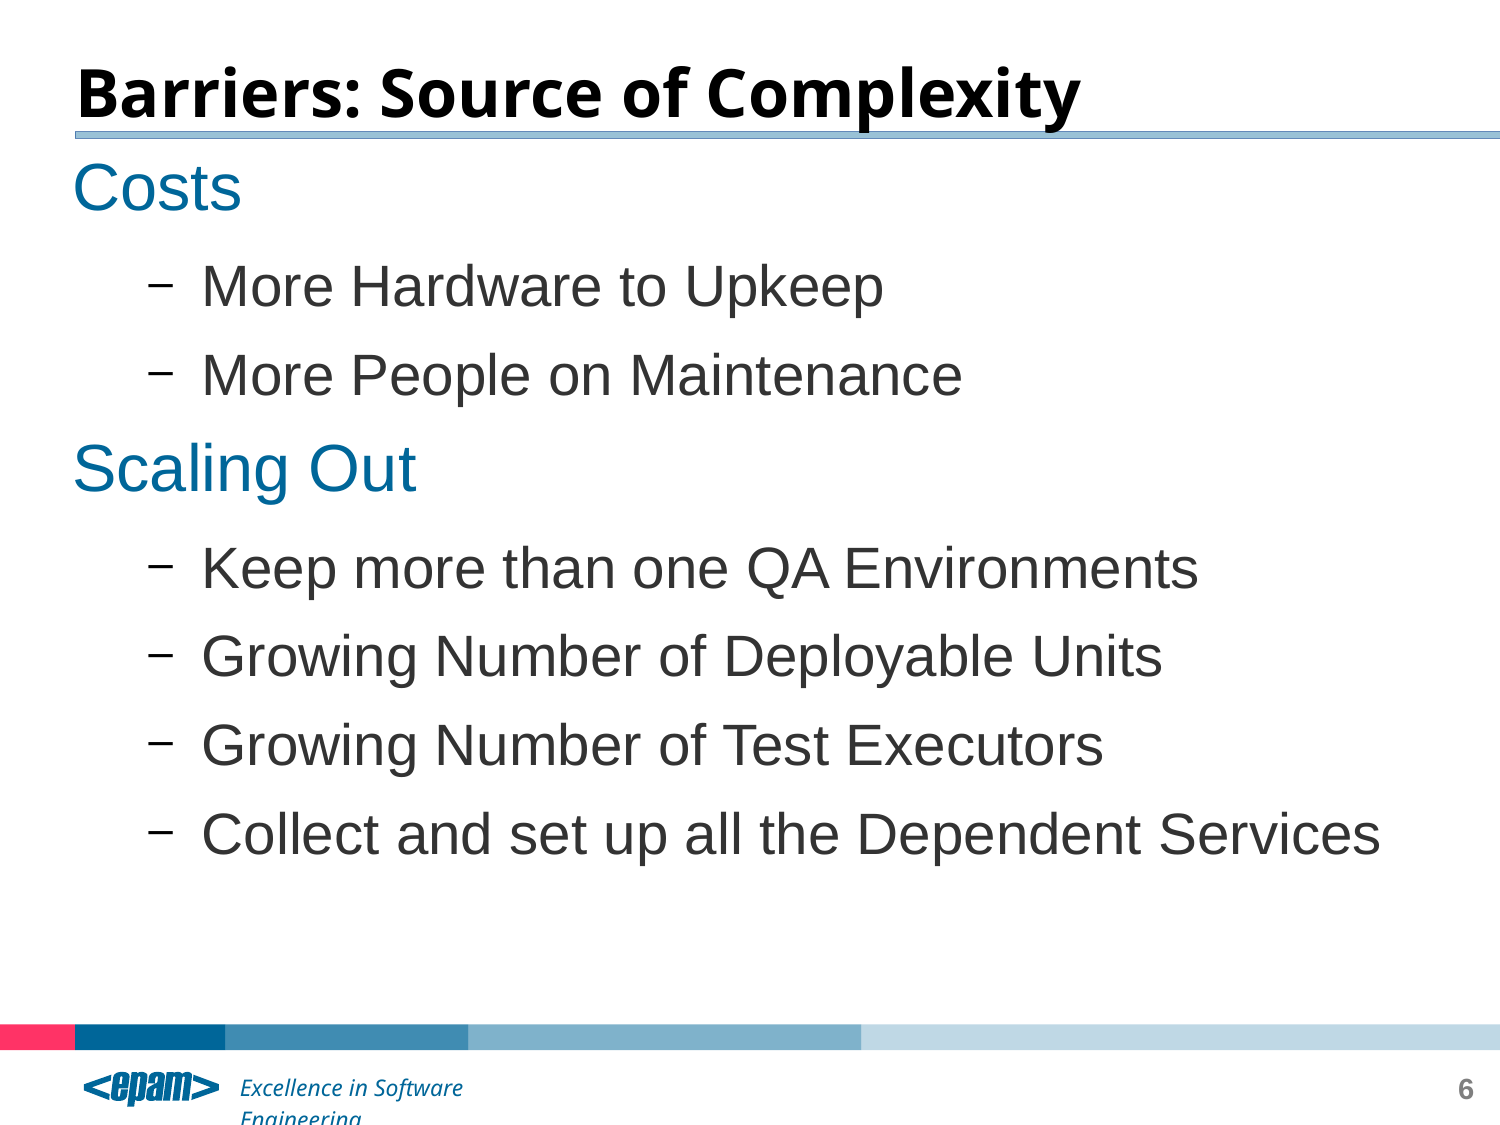

# Barriers: Source of Complexity
Costs
More Hardware to Upkeep
More People on Maintenance
Scaling Out
Keep more than one QA Environments
Growing Number of Deployable Units
Growing Number of Test Executors
Collect and set up all the Dependent Services